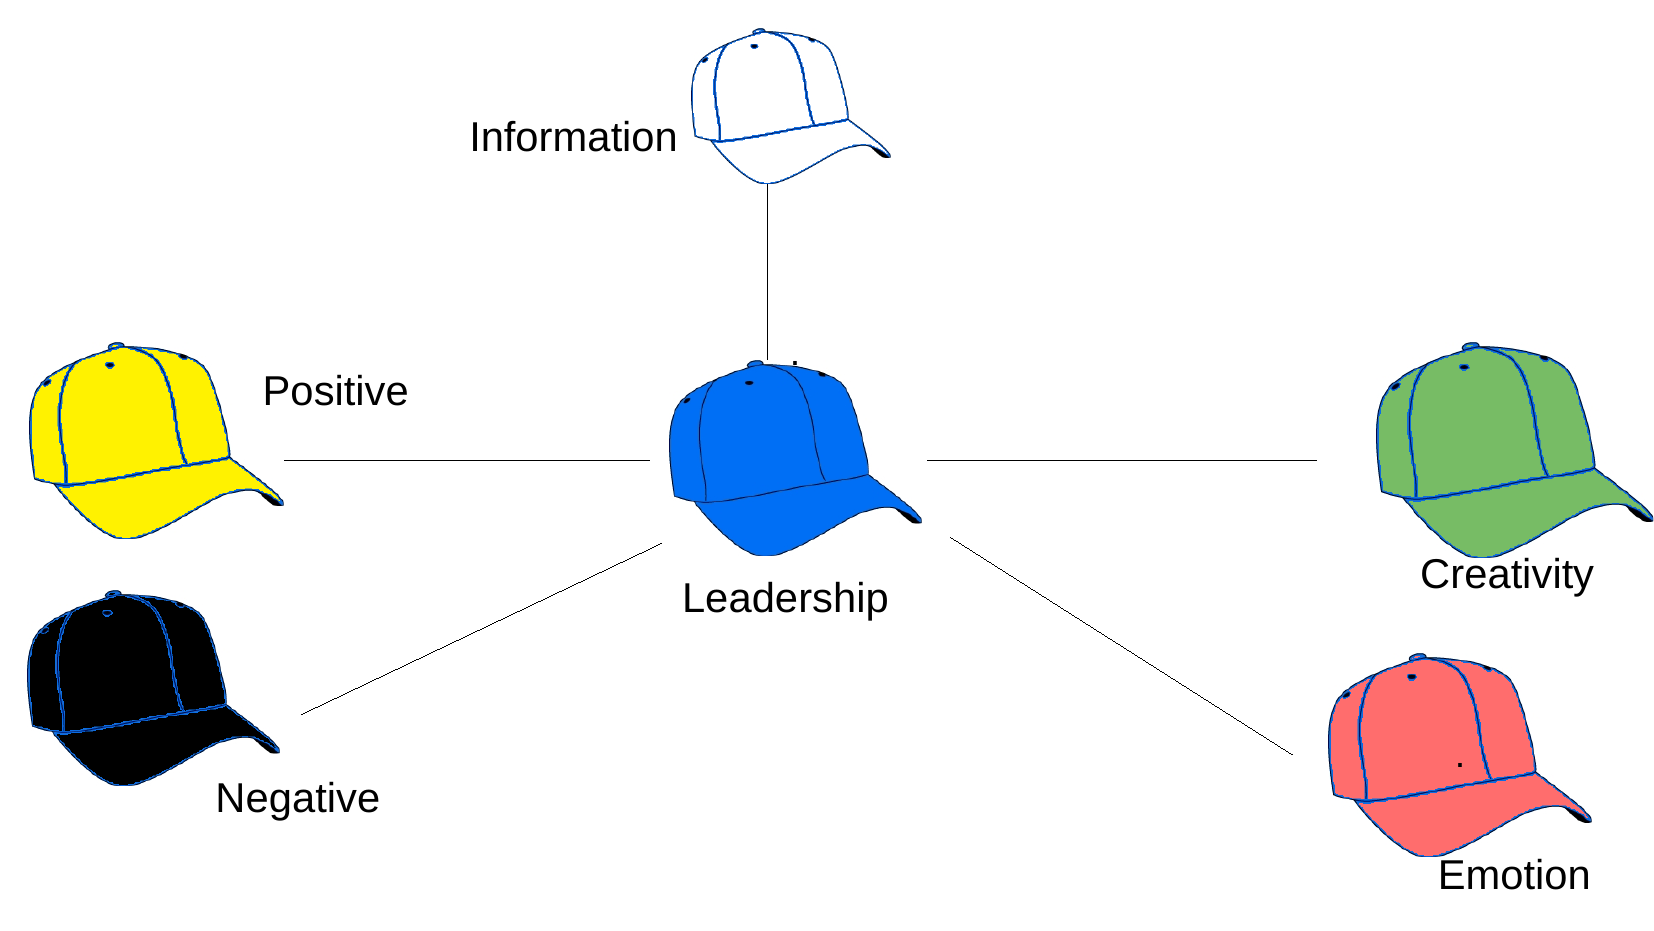

Information
Positive
.
Creativity
Leadership
.
Negative
Emotion